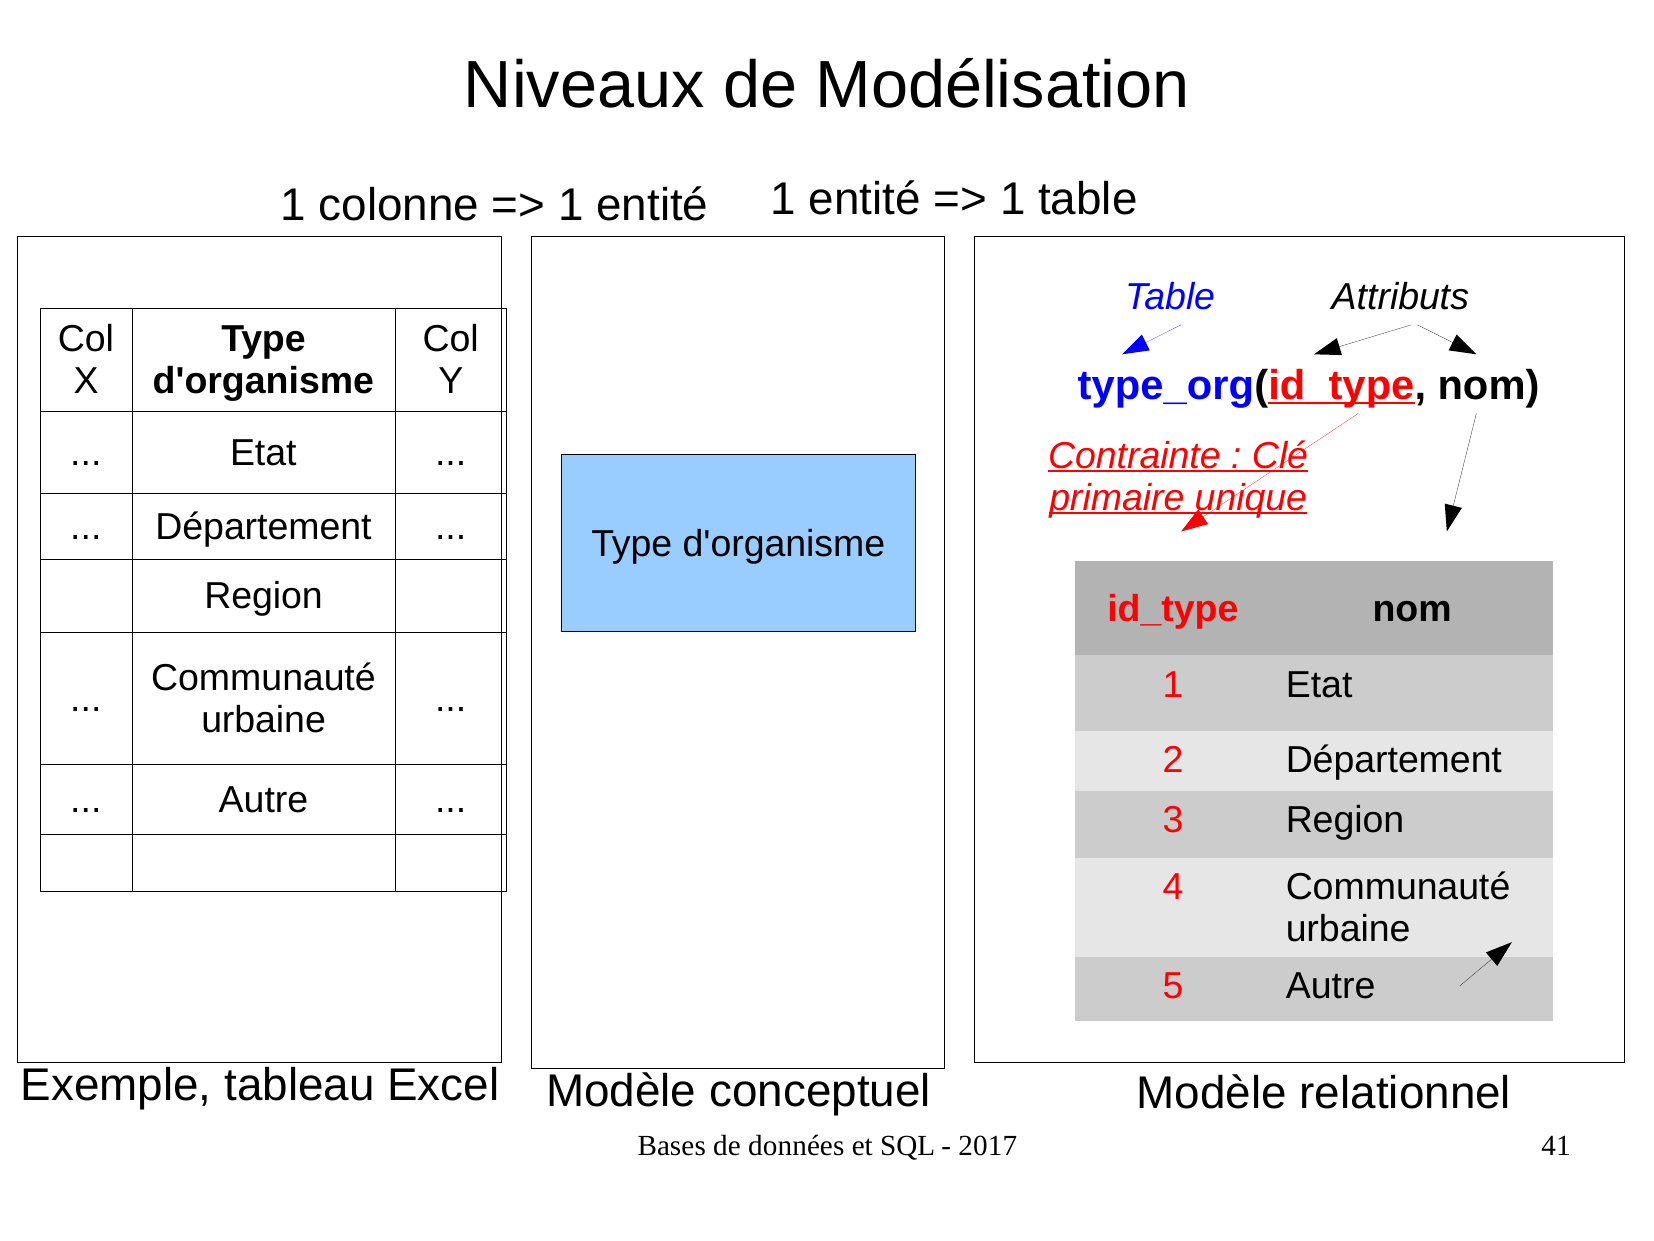

# Niveaux de Modélisation
1 entité => 1 table
1 colonne => 1 entité
Table
Attributs
| Col X | Type d'organisme | Col Y |
| --- | --- | --- |
| ... | Etat | ... |
| ... | Département | ... |
| | Region | |
| ... | Communauté urbaine | ... |
| ... | Autre | ... |
| | | |
type_org(id_type, nom)
Contrainte : Clé primaire unique
Type d'organisme
| id\_type | nom |
| --- | --- |
| 1 | Etat |
| 2 | Département |
| 3 | Region |
| 4 | Communauté urbaine |
| 5 | Autre |
Exemple, tableau Excel
Modèle conceptuel
Modèle relationnel
Bases de données et SQL - 2017
41